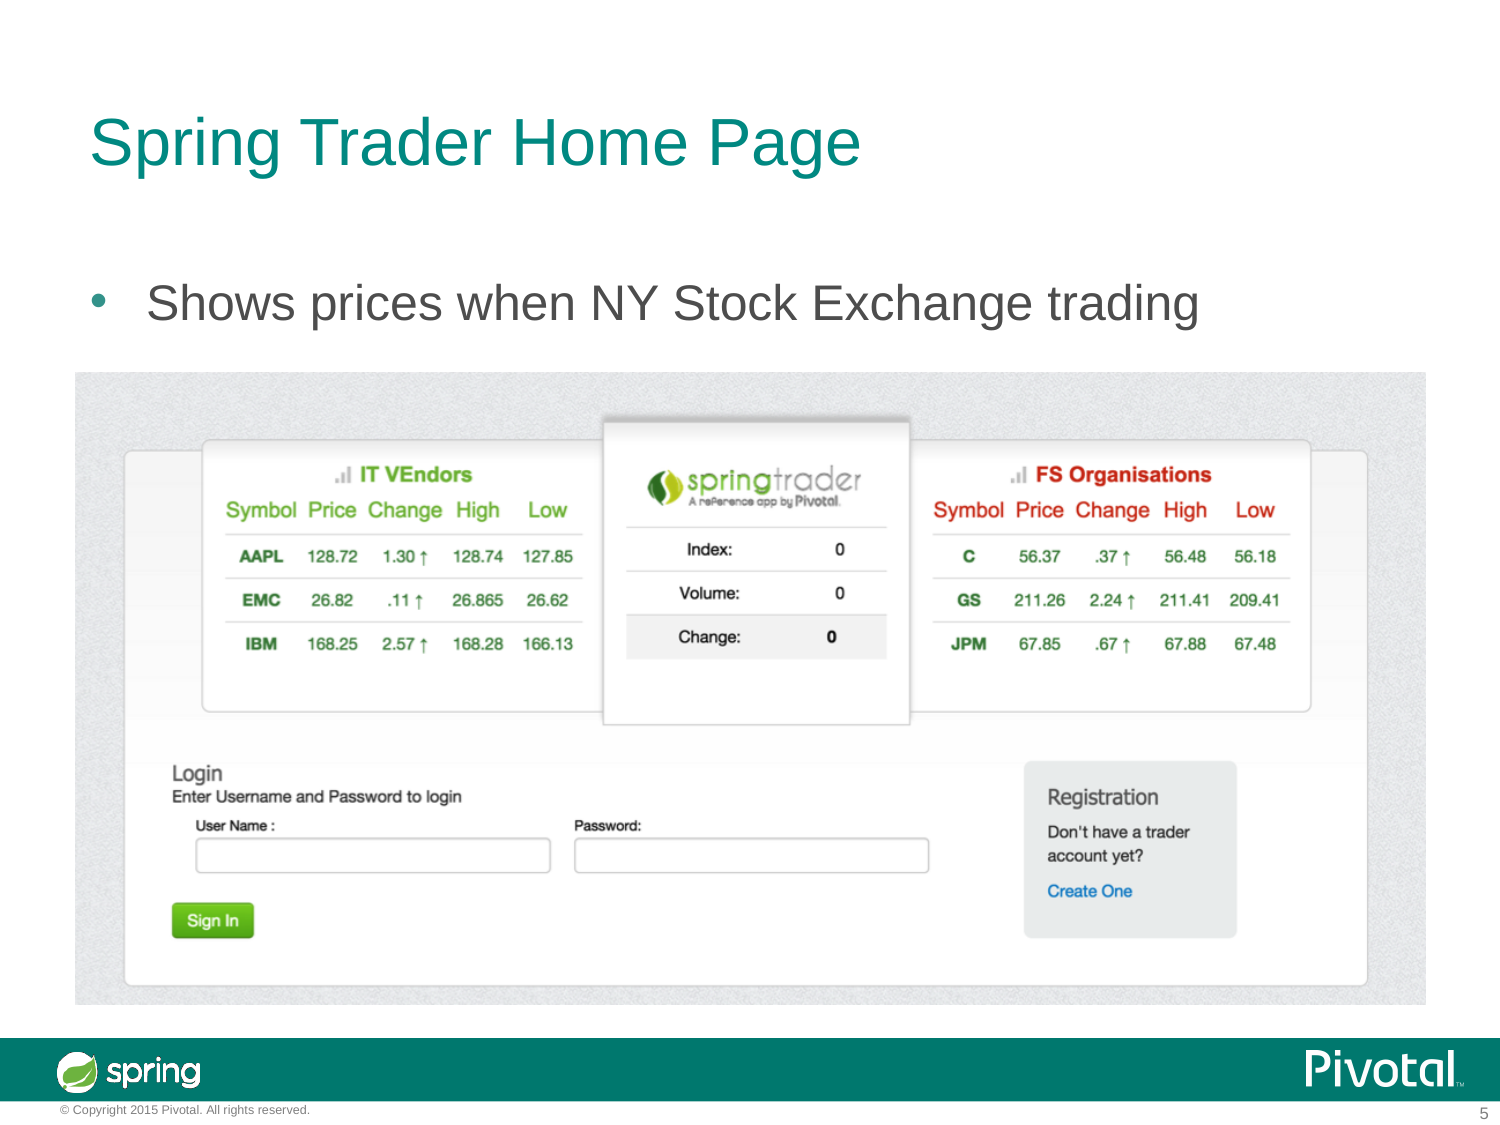

# Spring Trader Home Page
Shows prices when NY Stock Exchange trading